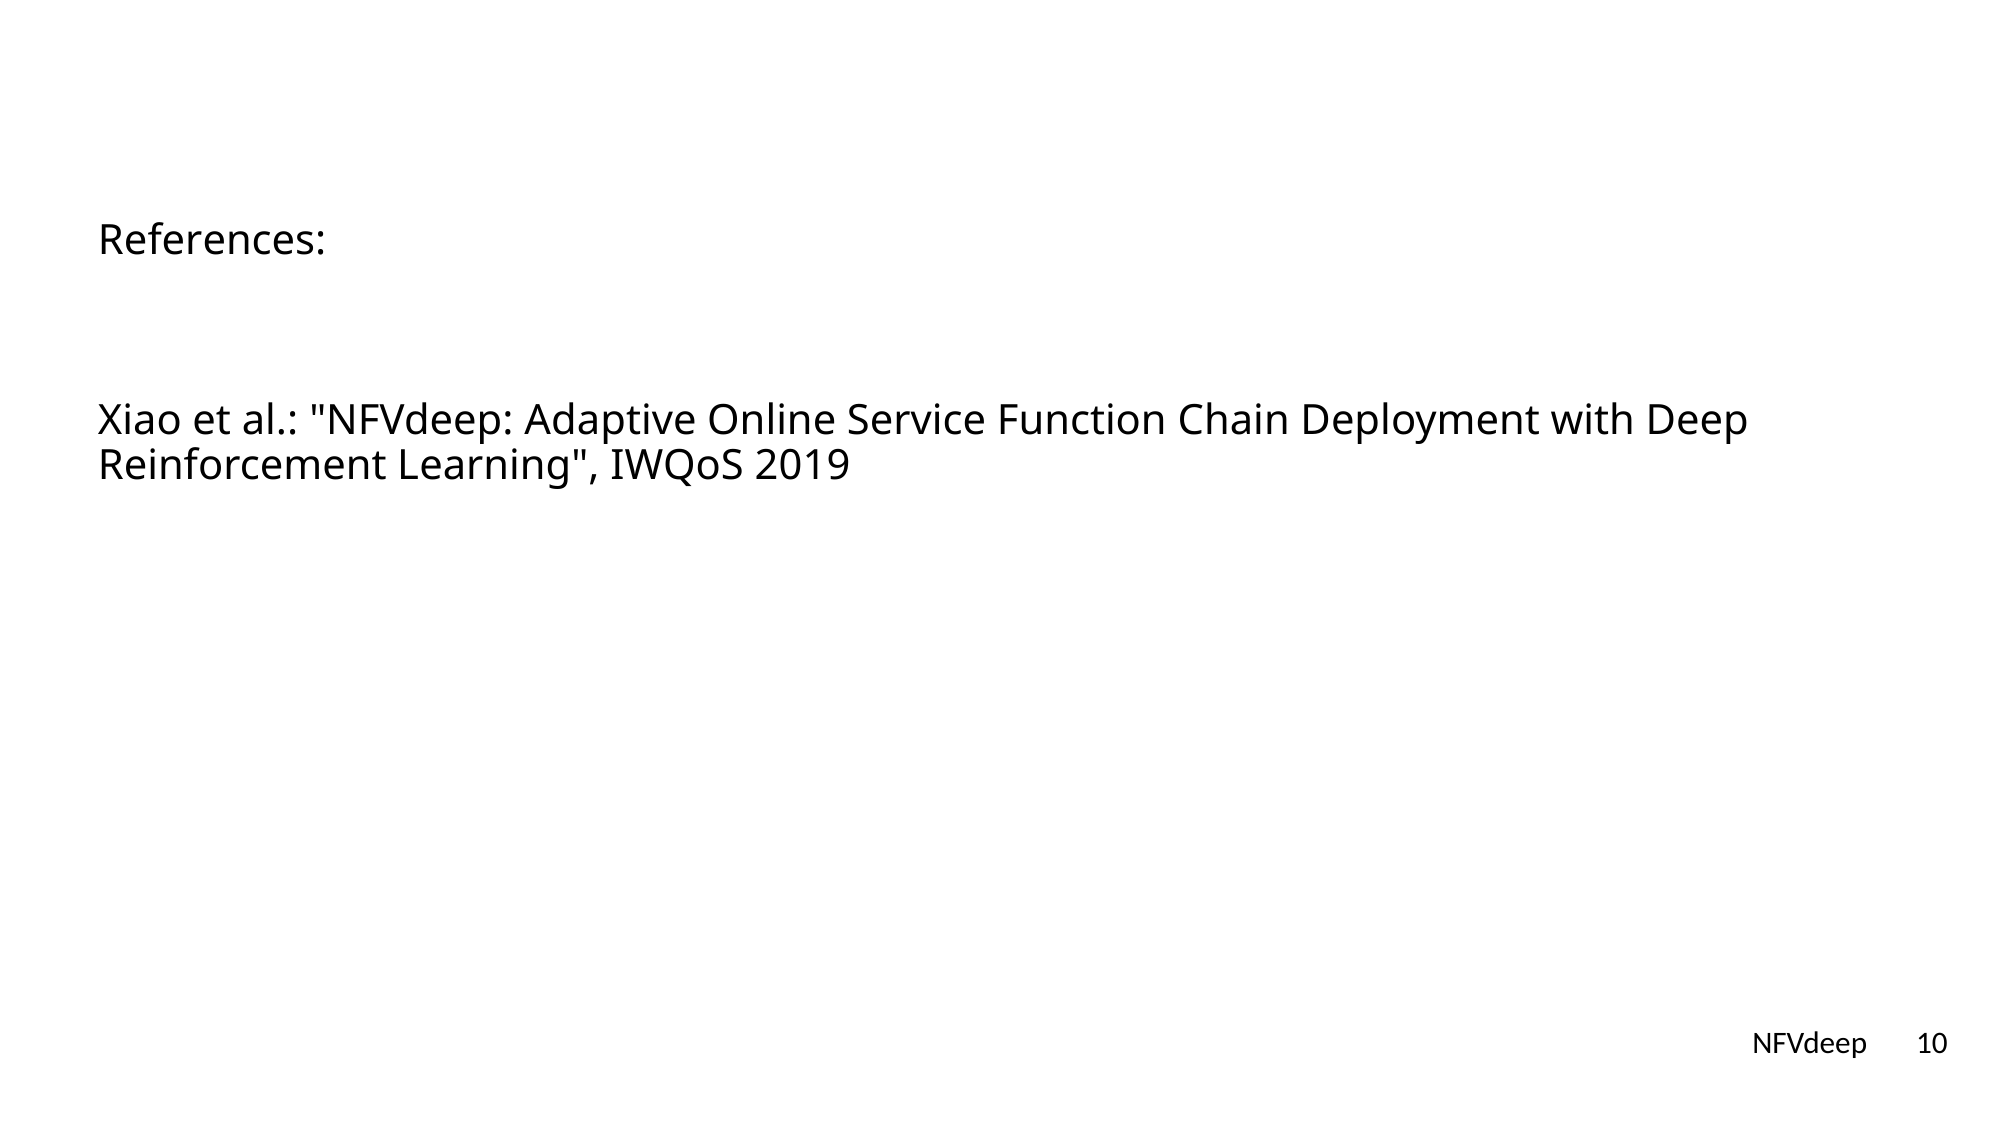

# References: Xiao et al.: "NFVdeep: Adaptive Online Service Function Chain Deployment with Deep Reinforcement Learning", IWQoS 2019
 NFVdeep 10